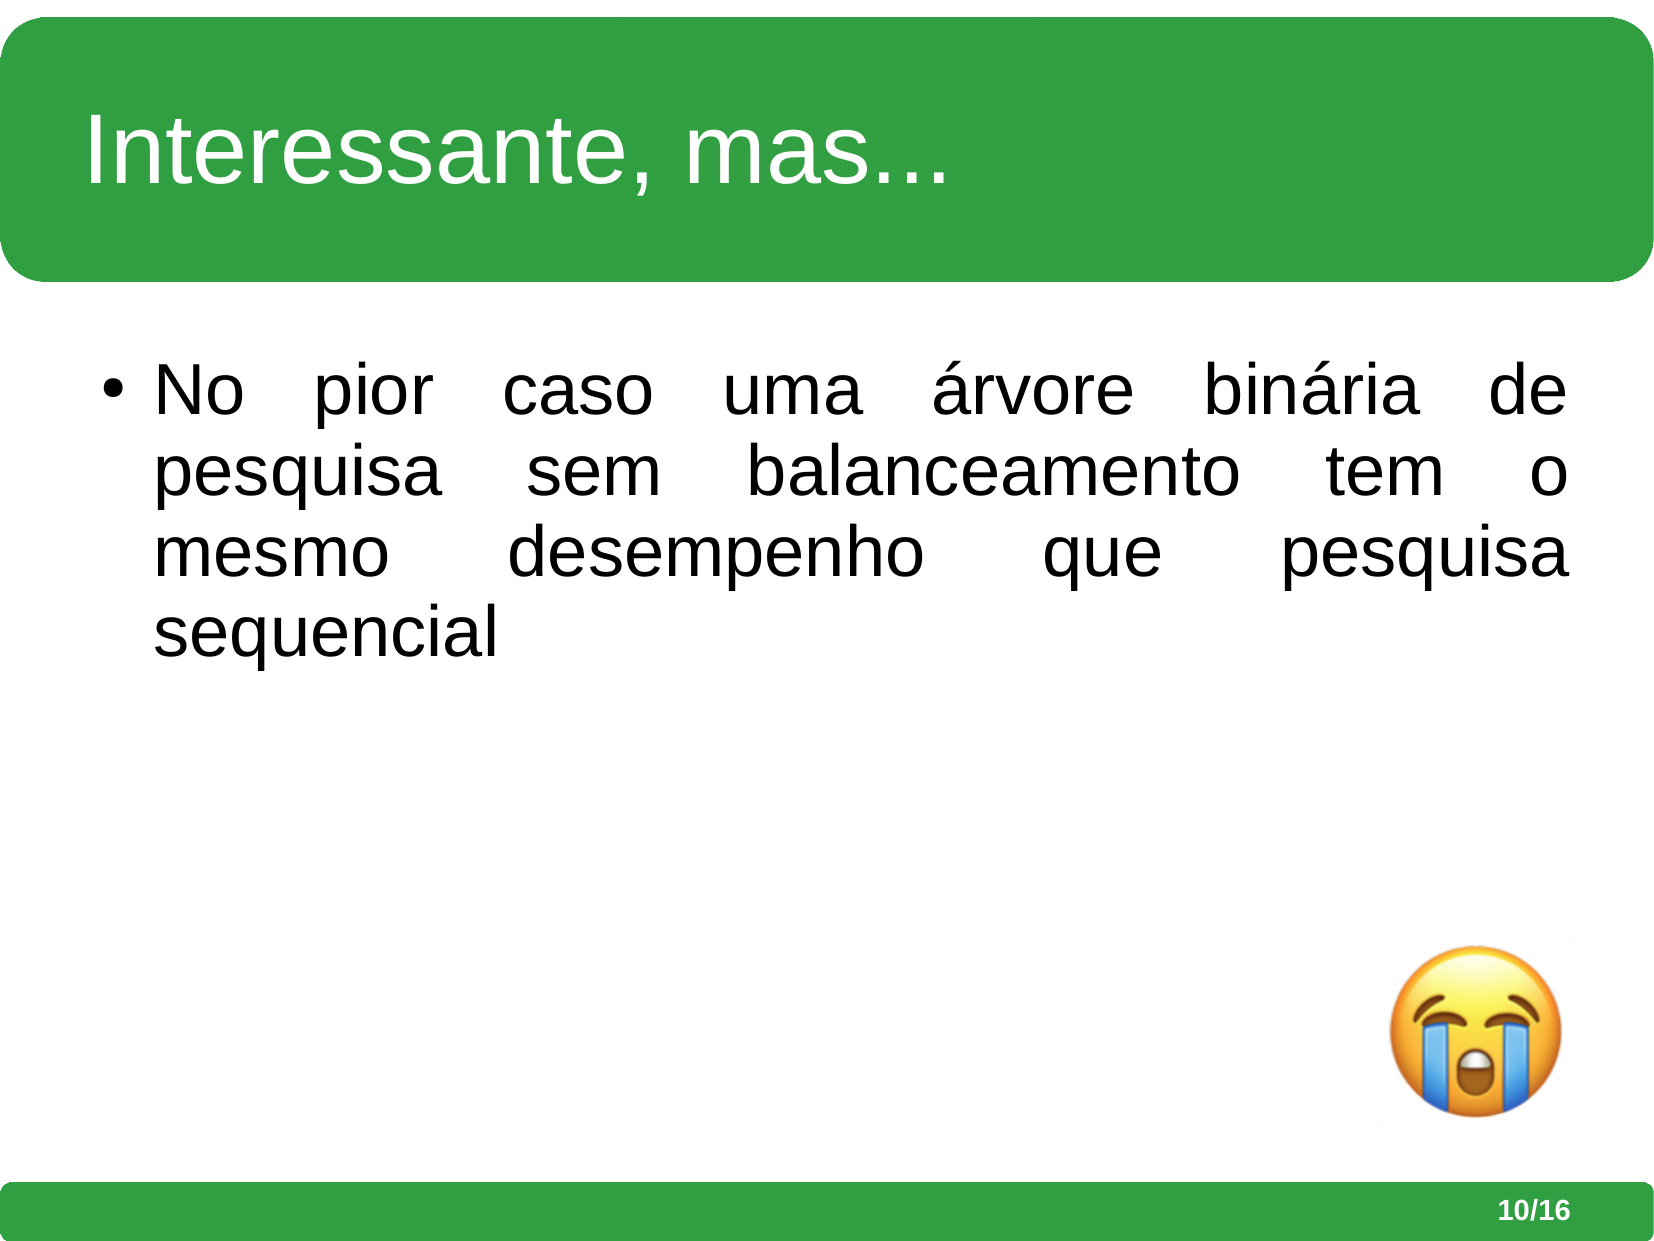

# Interessante, mas...
No pior caso uma árvore binária de pesquisa sem balanceamento tem o mesmo desempenho que pesquisa sequencial
10